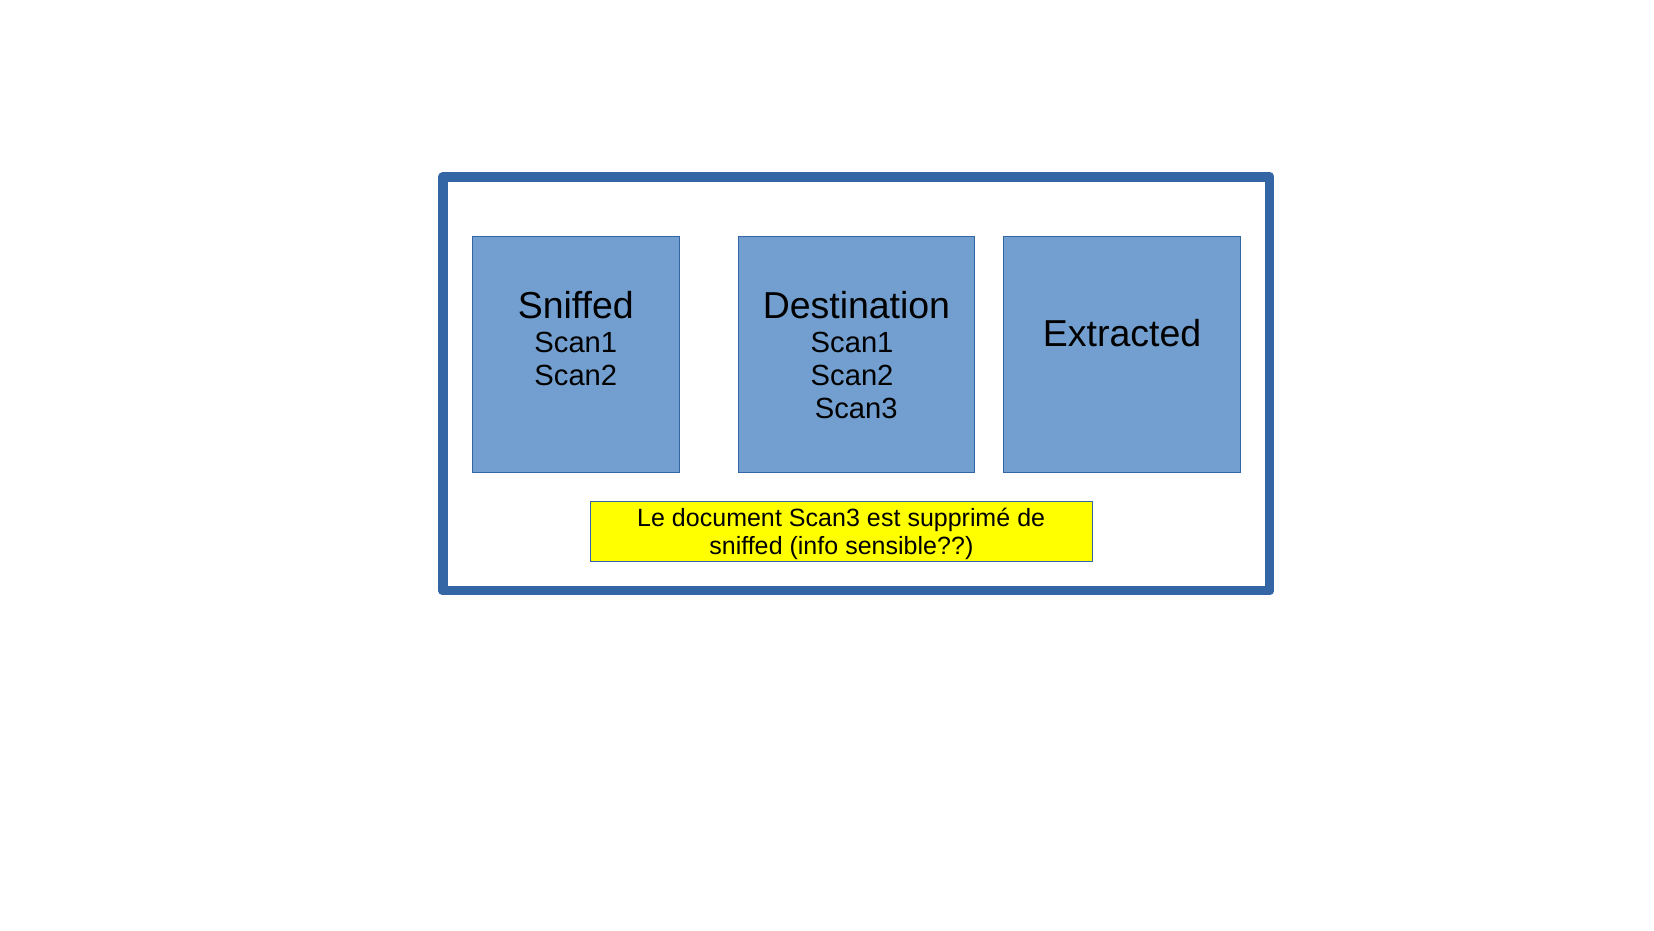

Sniffed
Scan1
Scan2
Scan3
Sniffed
Scan1
Scan2
Destination
Destination
Scan1
Scan2
Scan3
Extracted
Extracted
Début : Destination et extracted vides
Le document Scan3 est supprimé de sniffed (info sensible??)